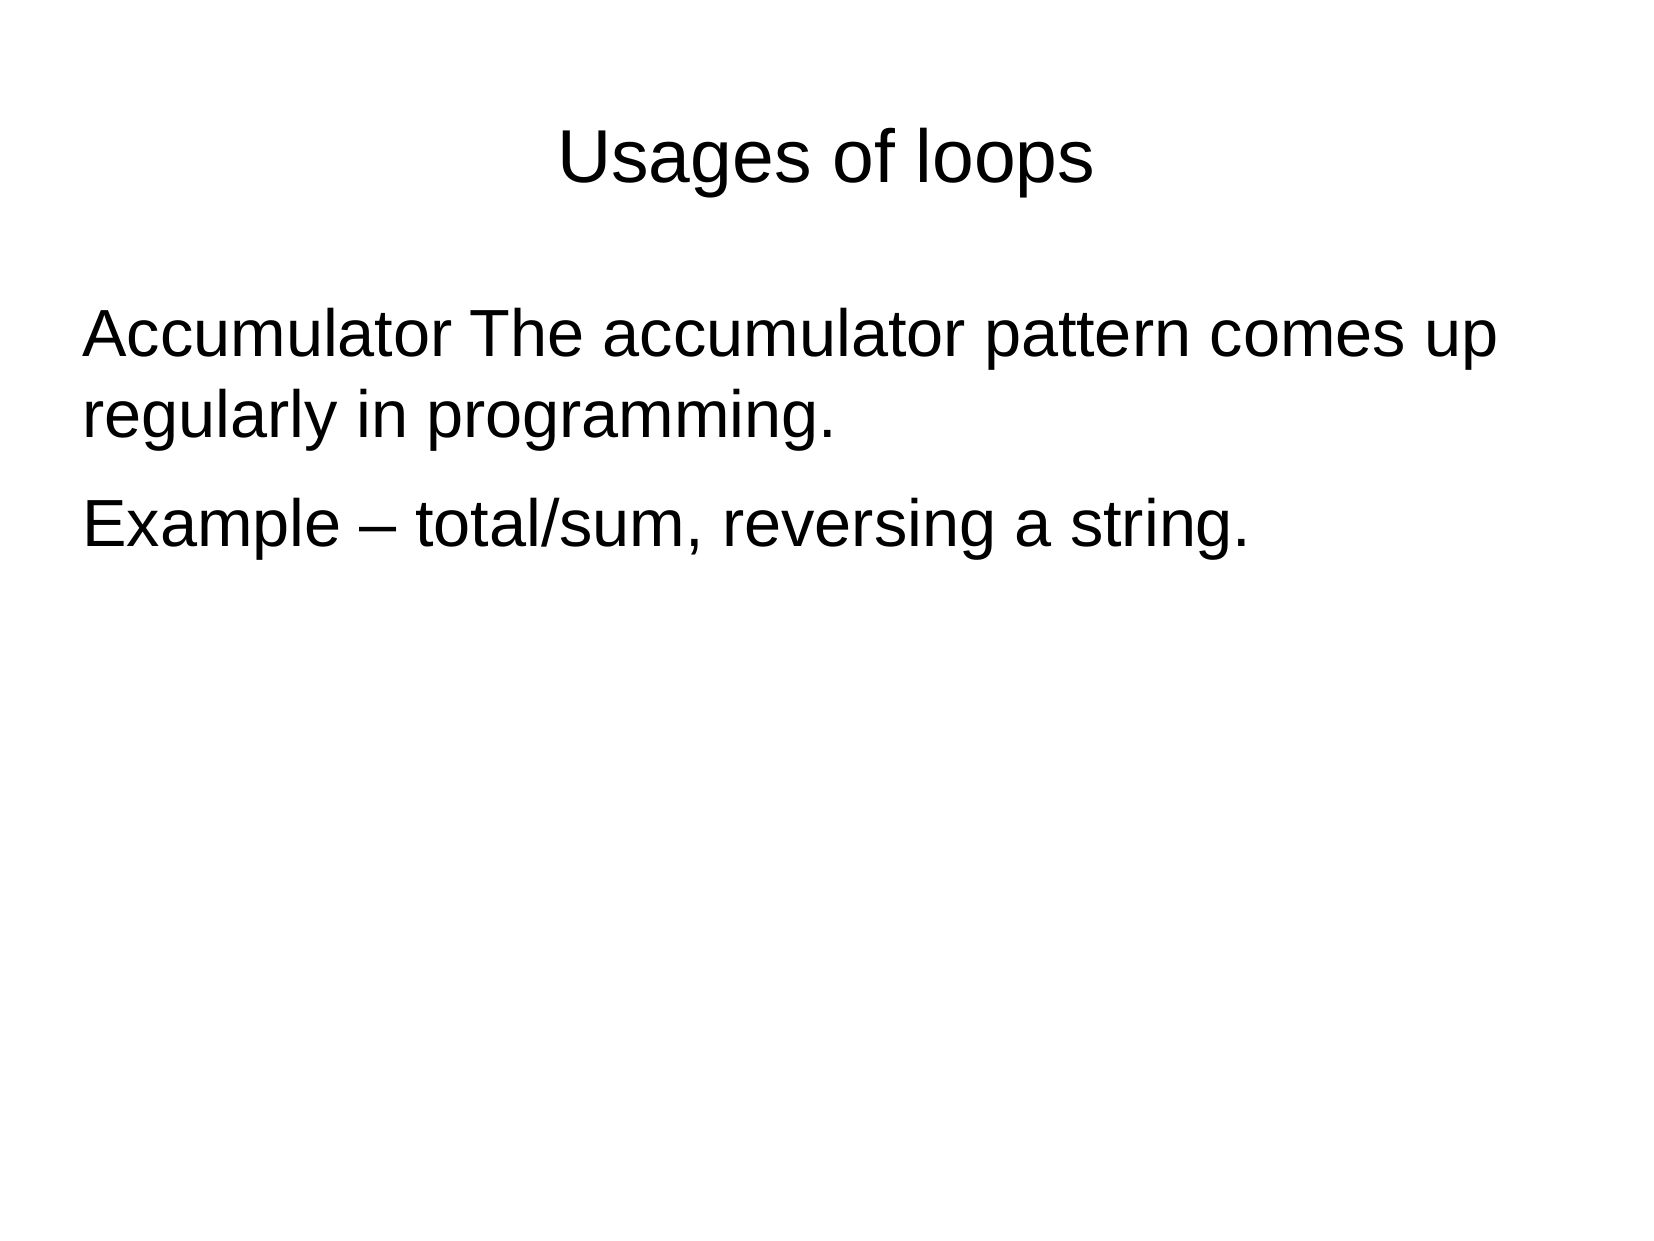

# Usages of loops
Accumulator The accumulator pattern comes up regularly in programming.
Example – total/sum, reversing a string.